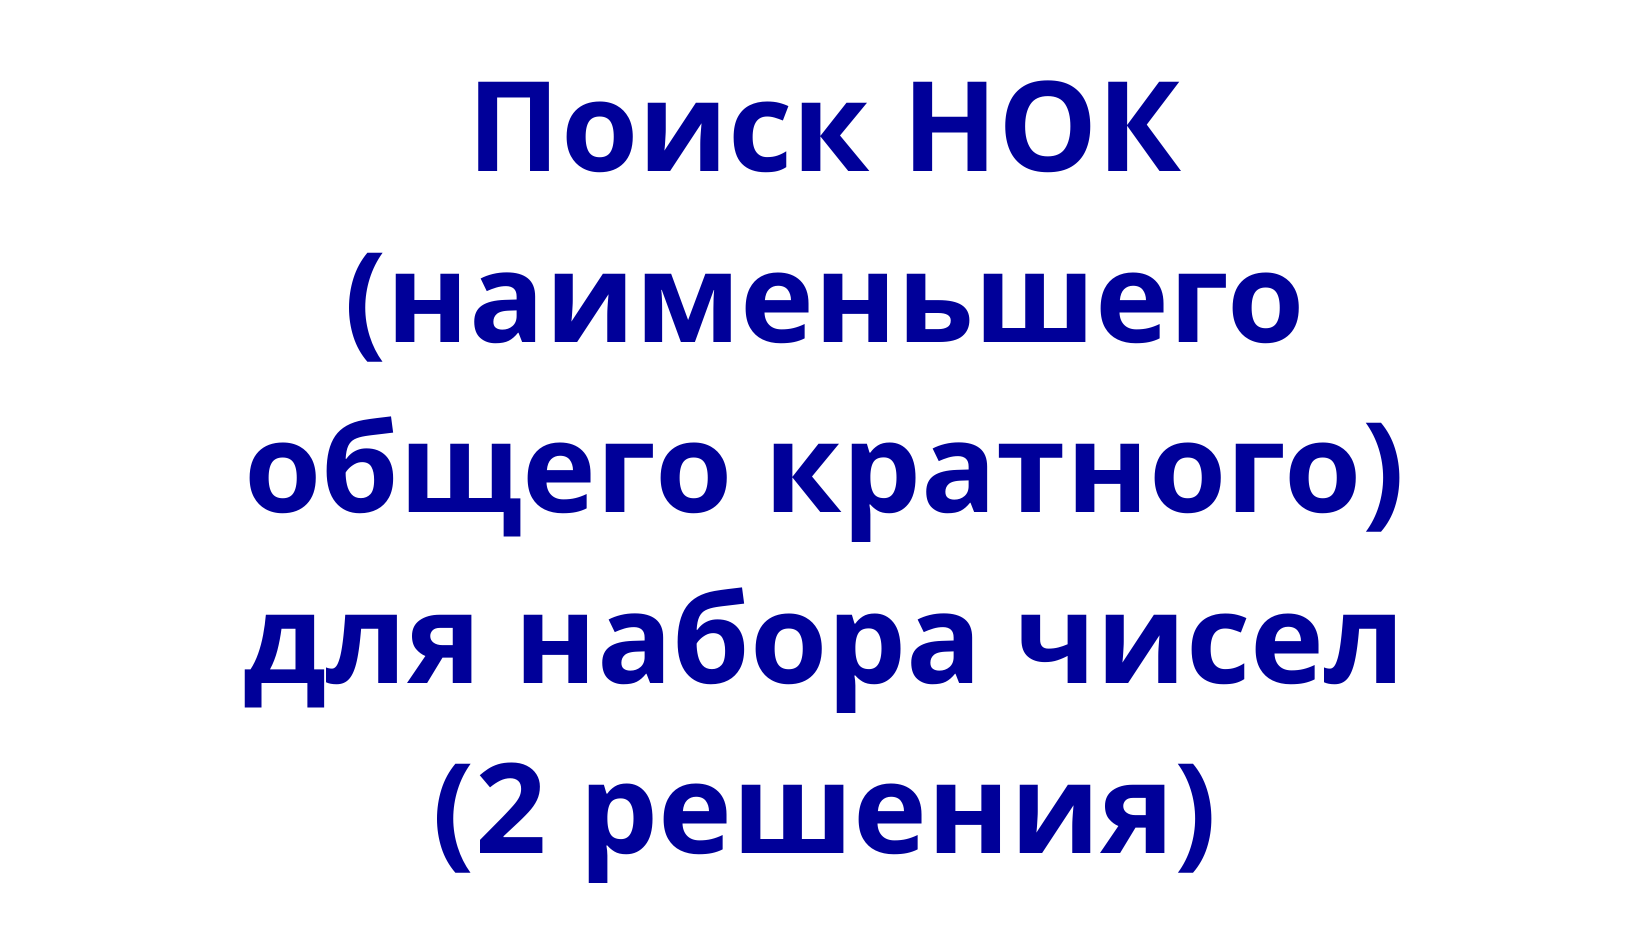

# Поиск НОК
(наименьшего
общего кратного)
для набора чисел
(2 решения)